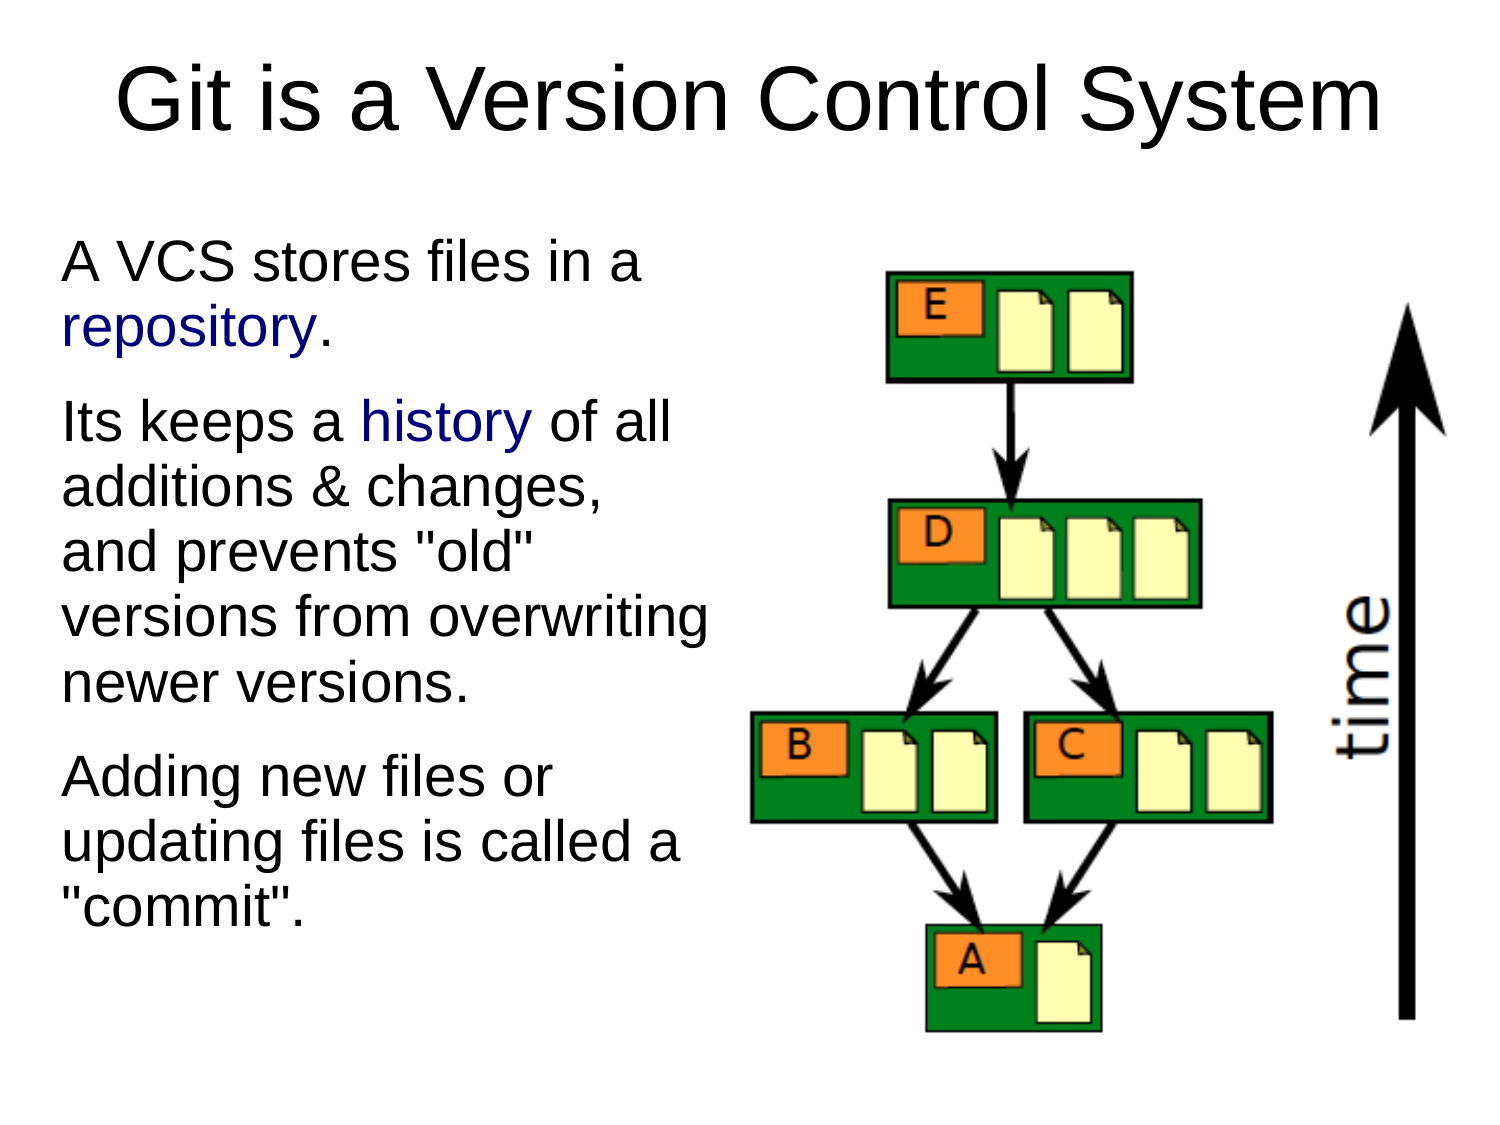

# Git is a Version Control System
A VCS stores files in a repository.
Its keeps a history of all additions & changes, and prevents "old" versions from overwriting newer versions.
Adding new files or updating files is called a "commit".